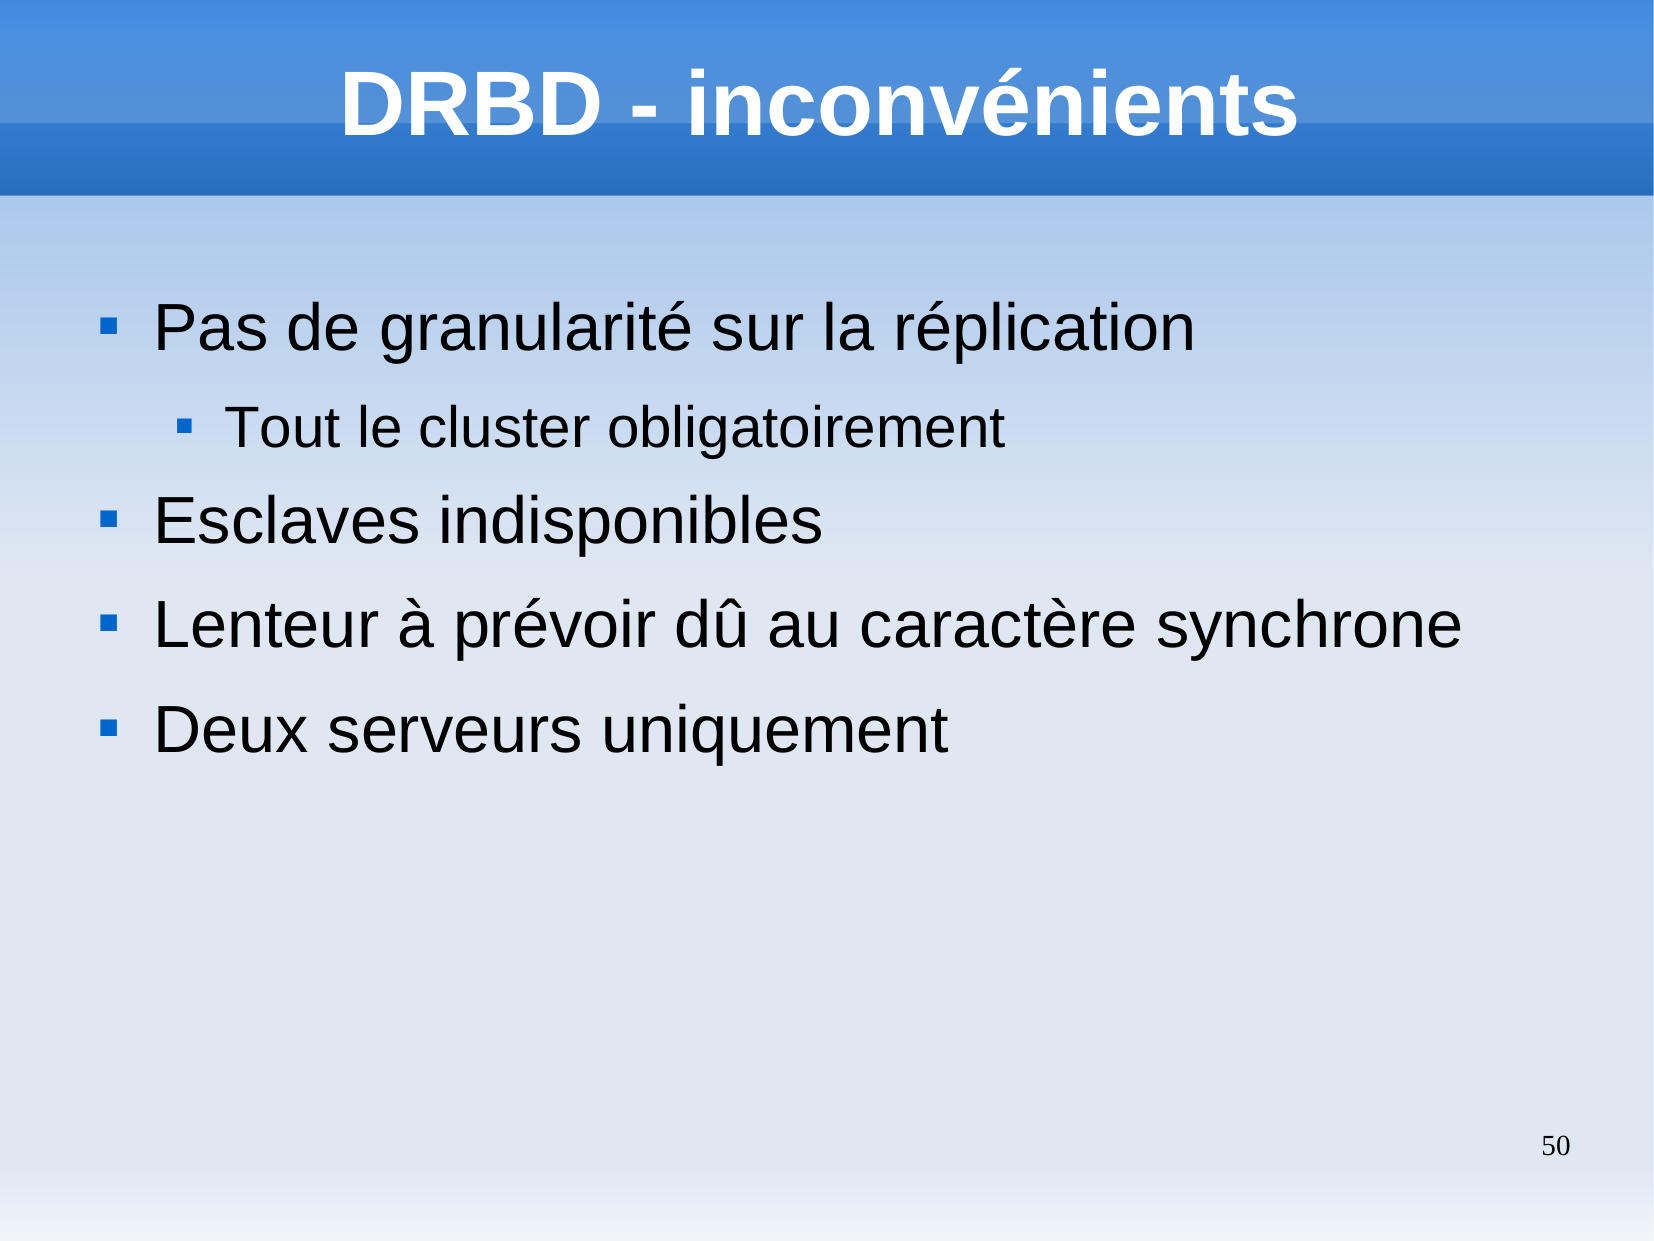

# DRBD - inconvénients
Pas de granularité sur la réplication
Tout le cluster obligatoirement
Esclaves indisponibles
Lenteur à prévoir dû au caractère synchrone
Deux serveurs uniquement
50